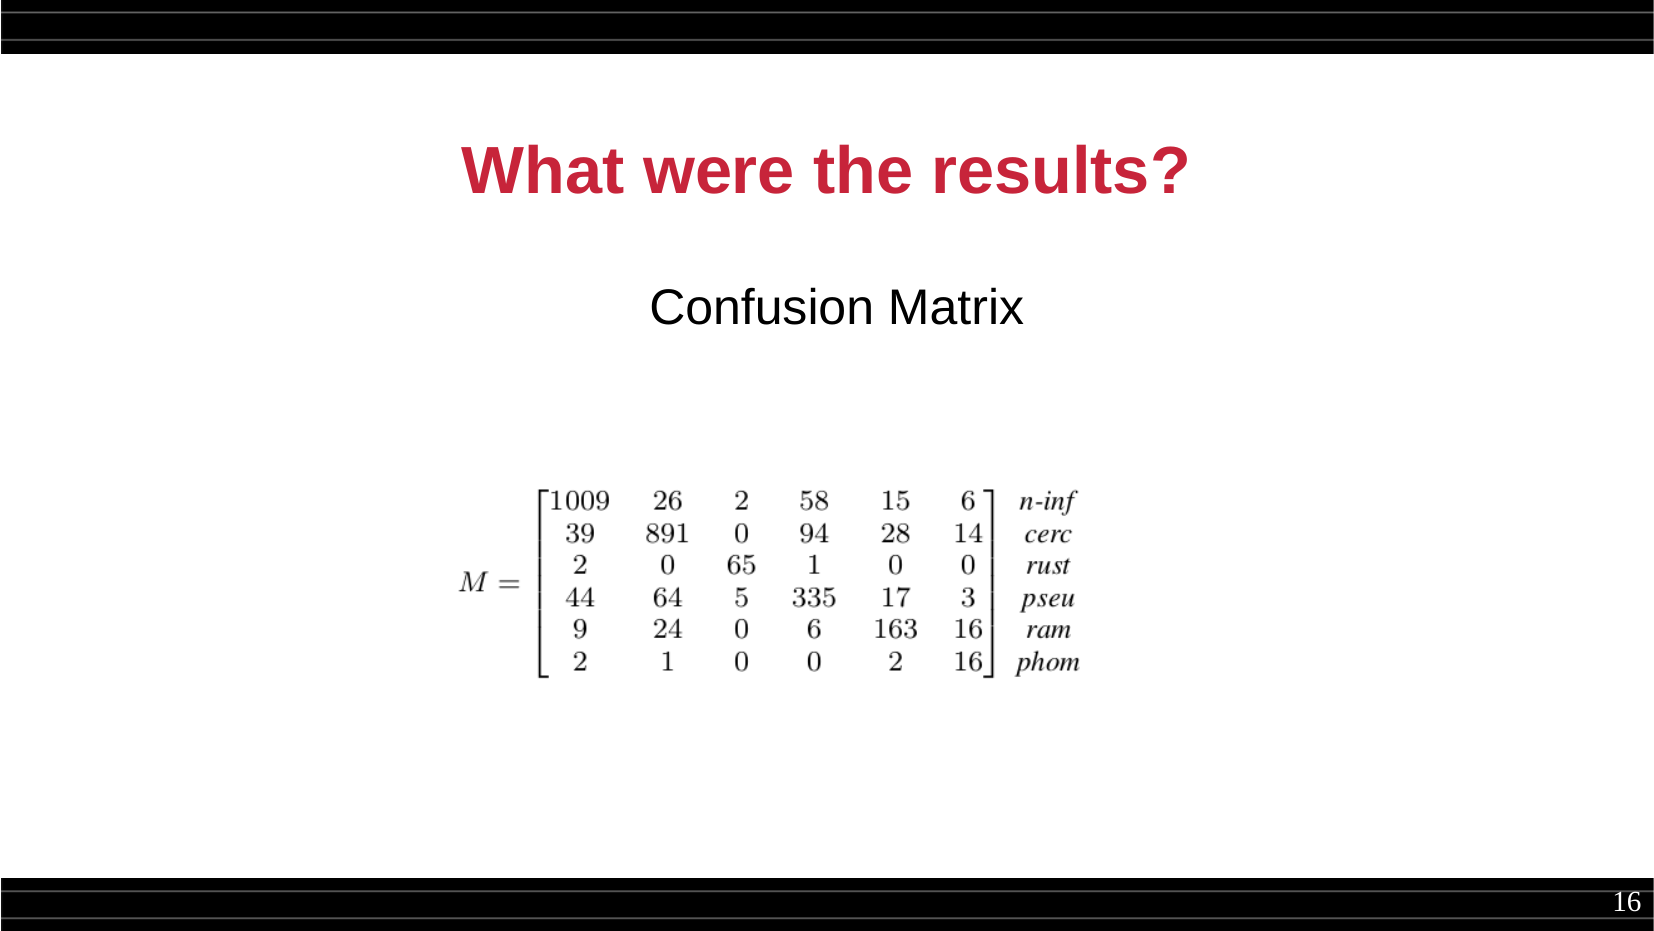

# What were the results?
Confusion Matrix